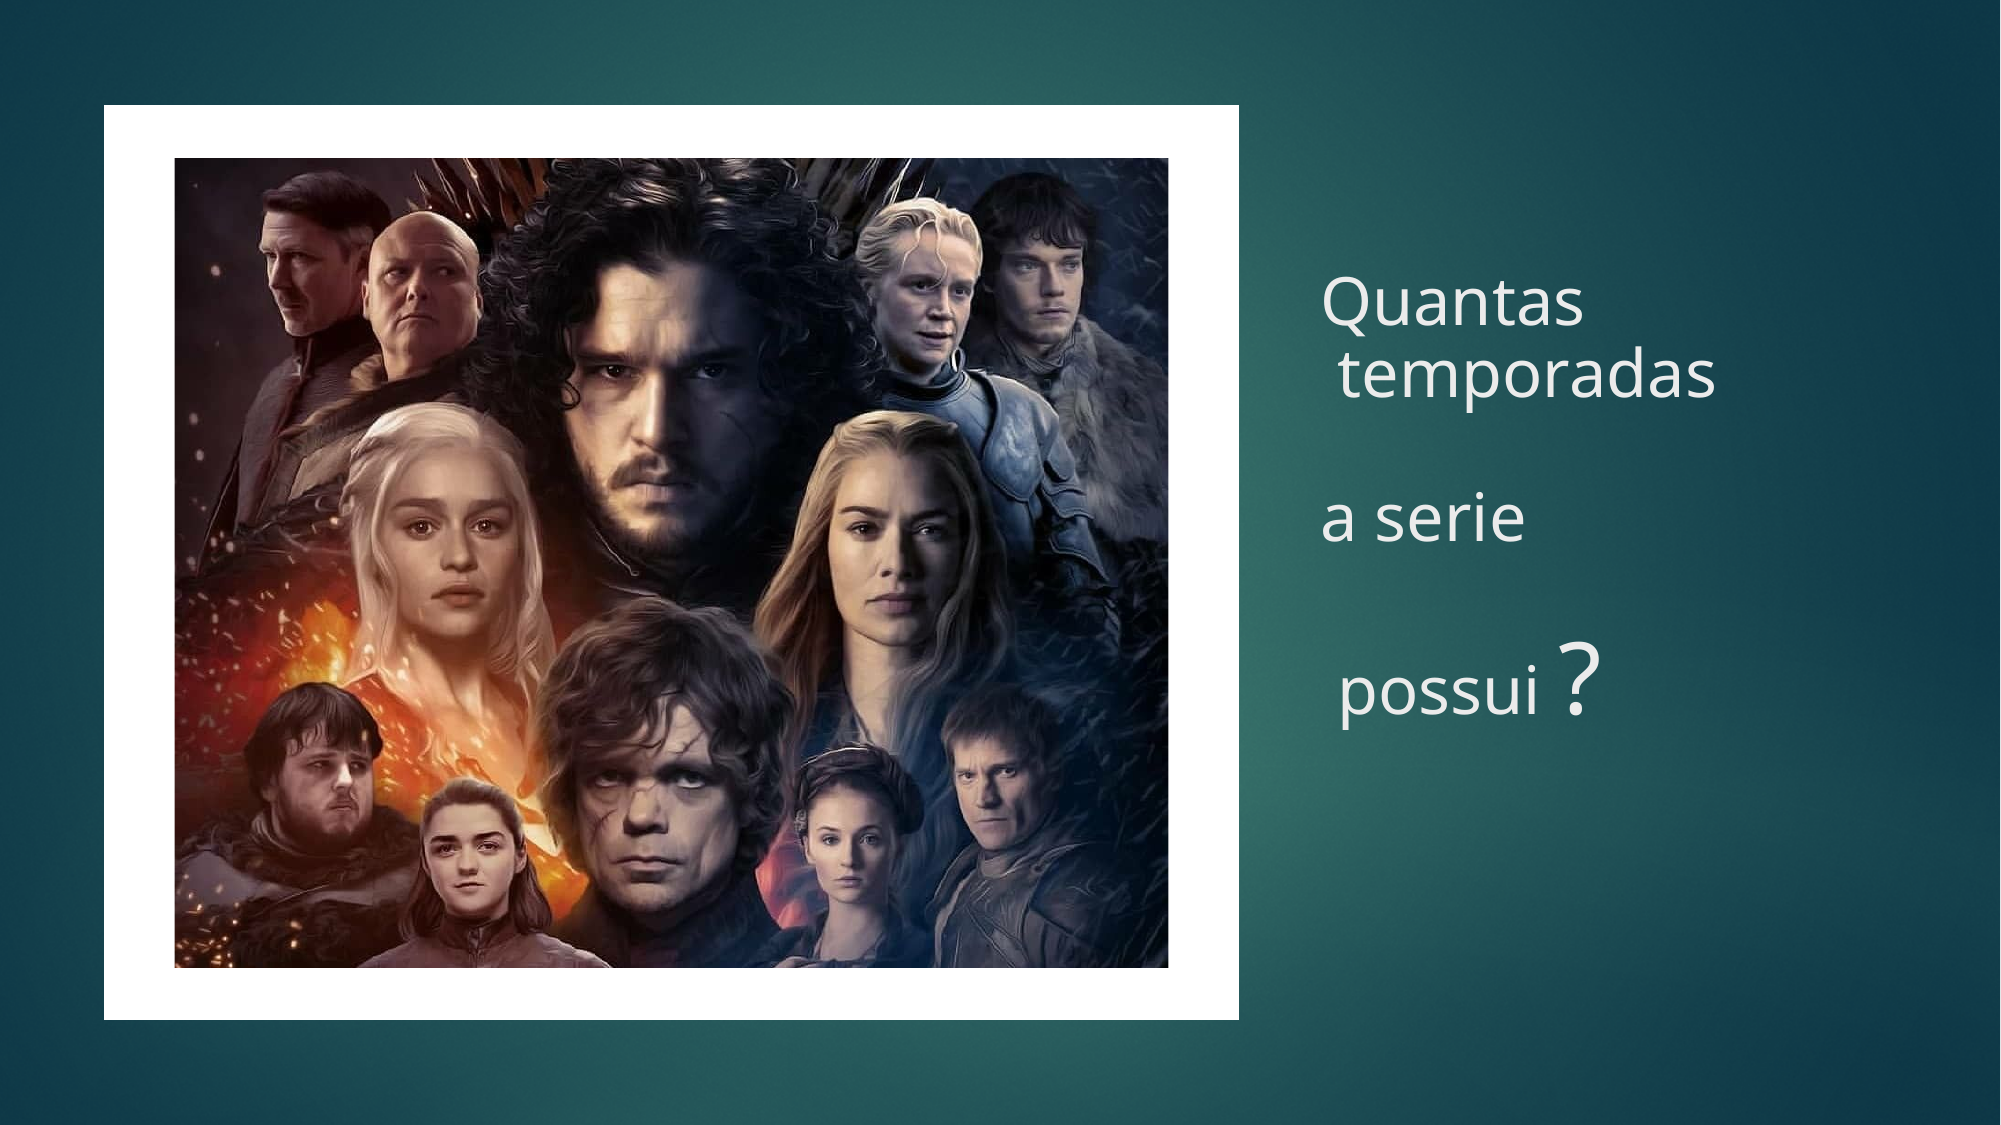

# Quantas temporadas a serie possui ?